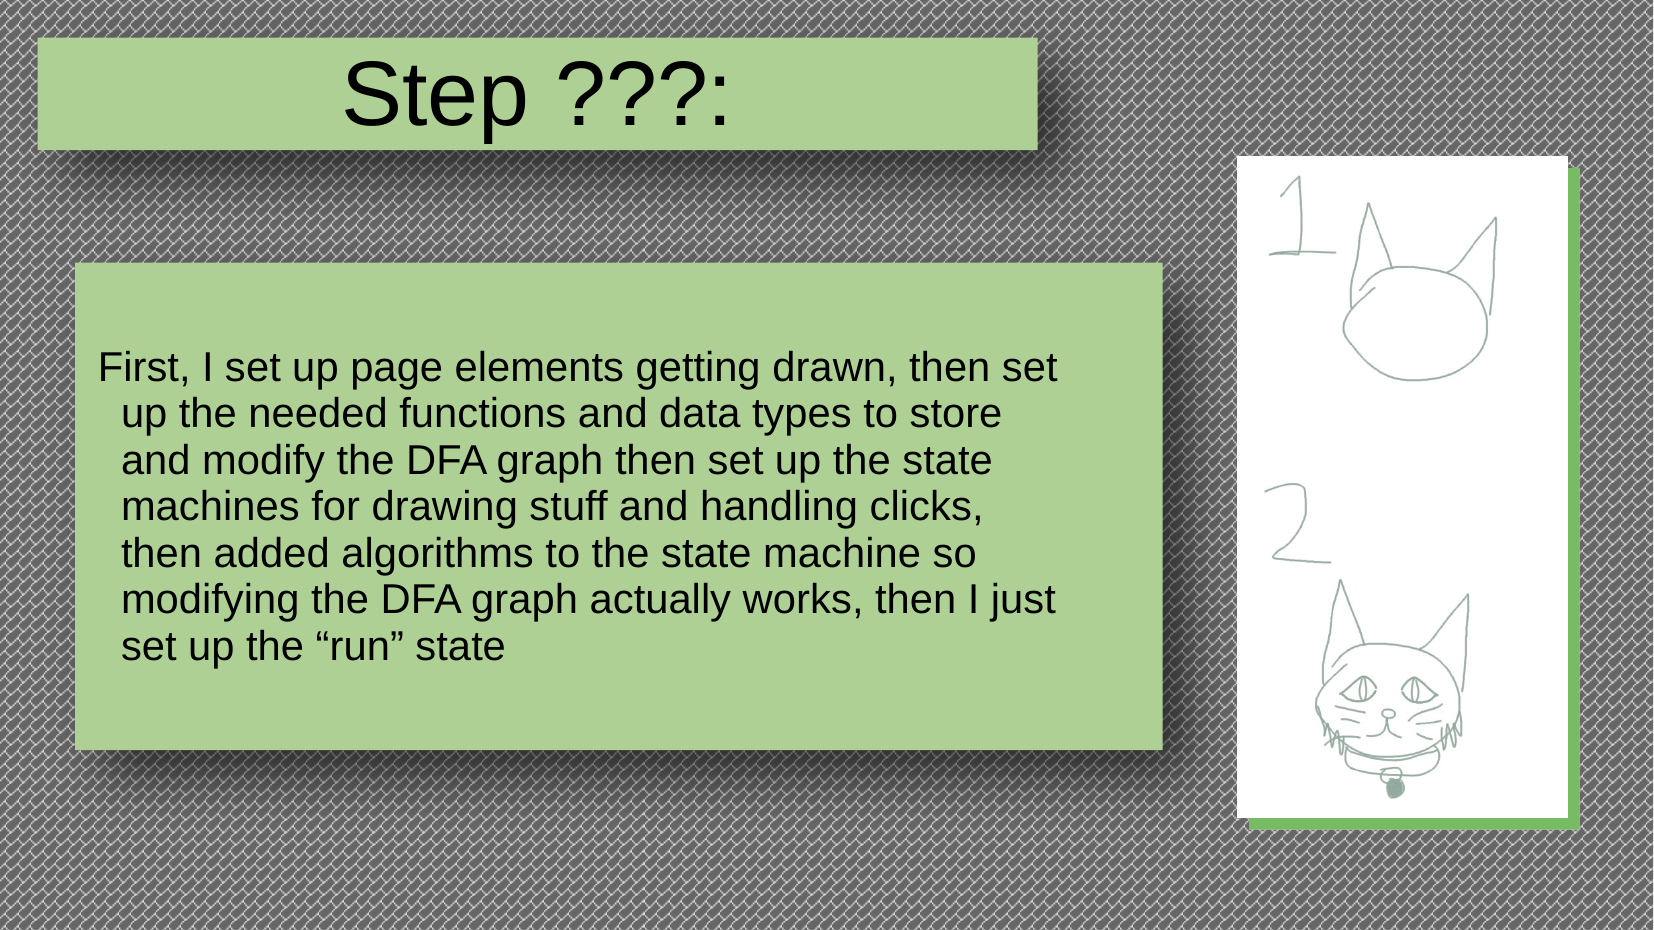

# Step ???:
 First, I set up page elements getting drawn, then set
 up the needed functions and data types to store
 and modify the DFA graph then set up the state
 machines for drawing stuff and handling clicks,
 then added algorithms to the state machine so
 modifying the DFA graph actually works, then I just
 set up the “run” state